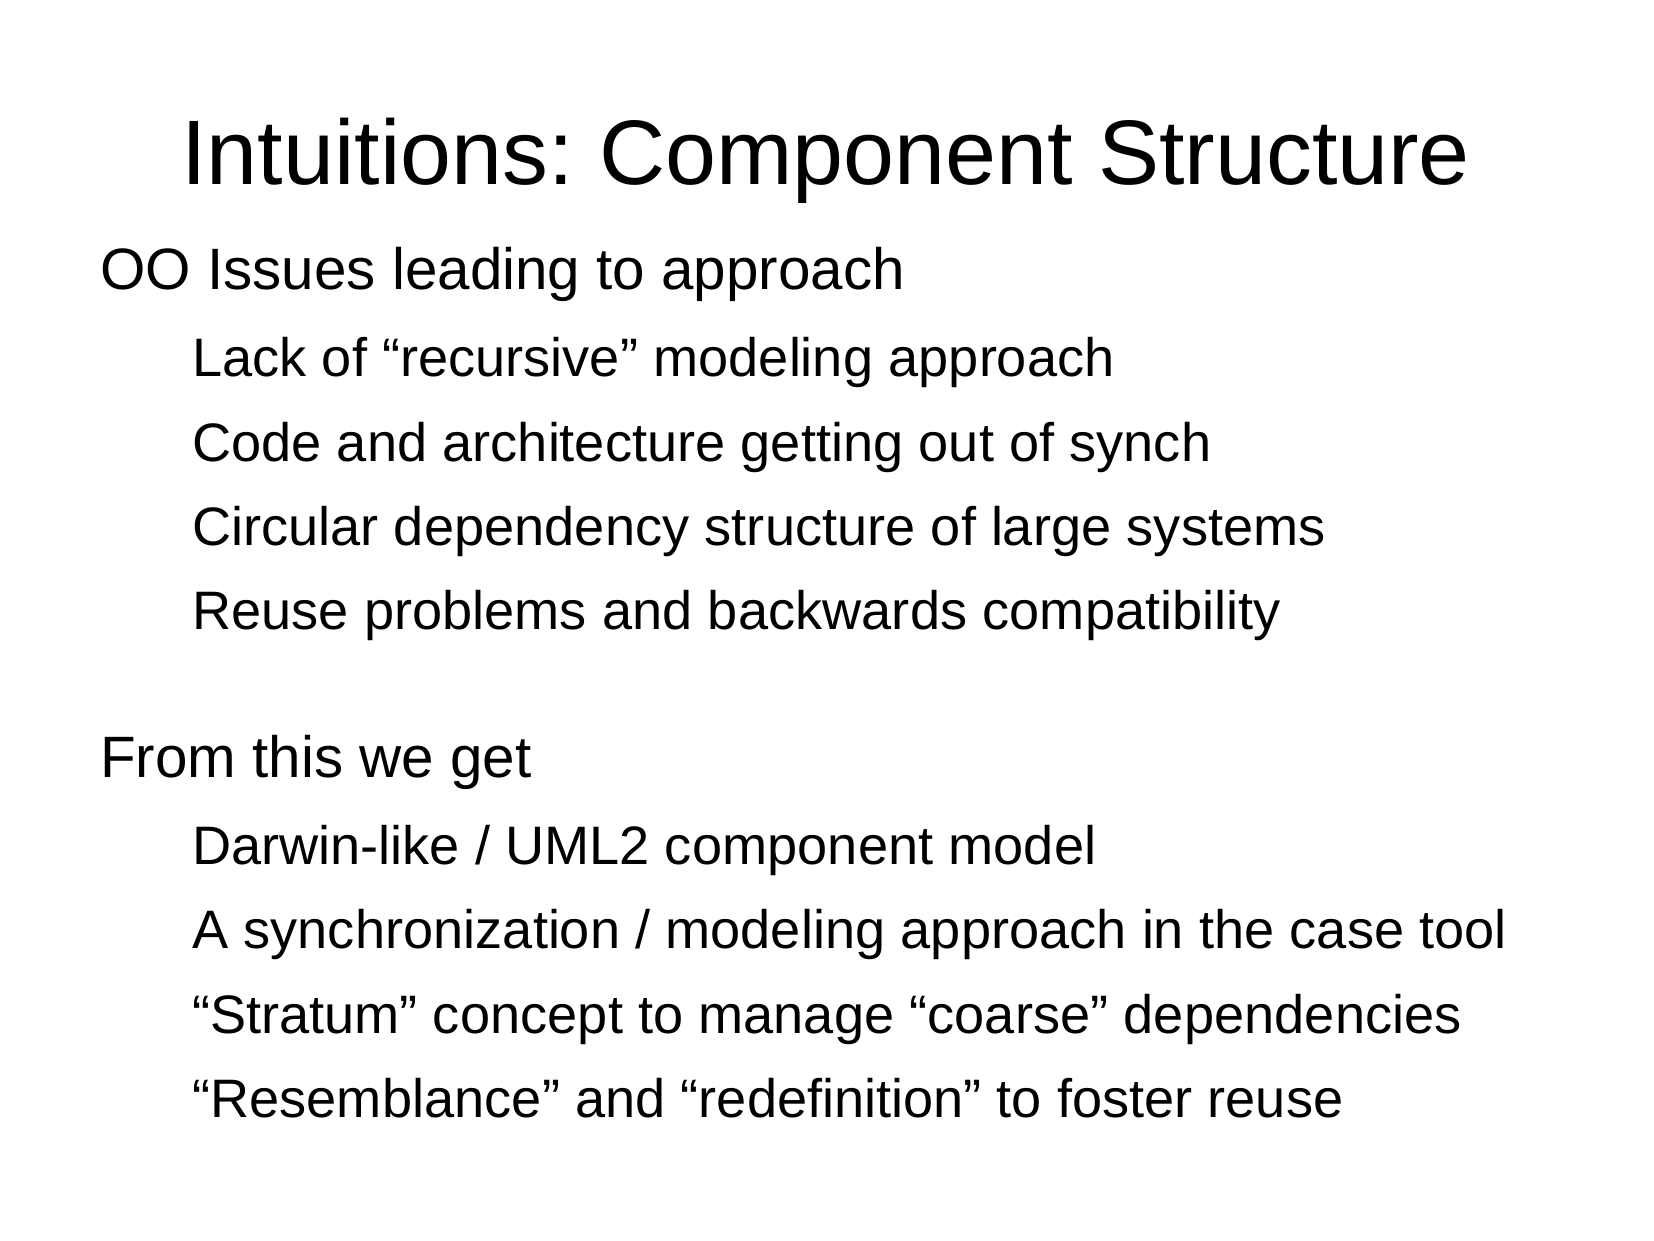

# Intuitions: Component Structure
OO Issues leading to approach
 Lack of “recursive” modeling approach
 Code and architecture getting out of synch
 Circular dependency structure of large systems
 Reuse problems and backwards compatibility
From this we get
 Darwin-like / UML2 component model
 A synchronization / modeling approach in the case tool
 “Stratum” concept to manage “coarse” dependencies
 “Resemblance” and “redefinition” to foster reuse